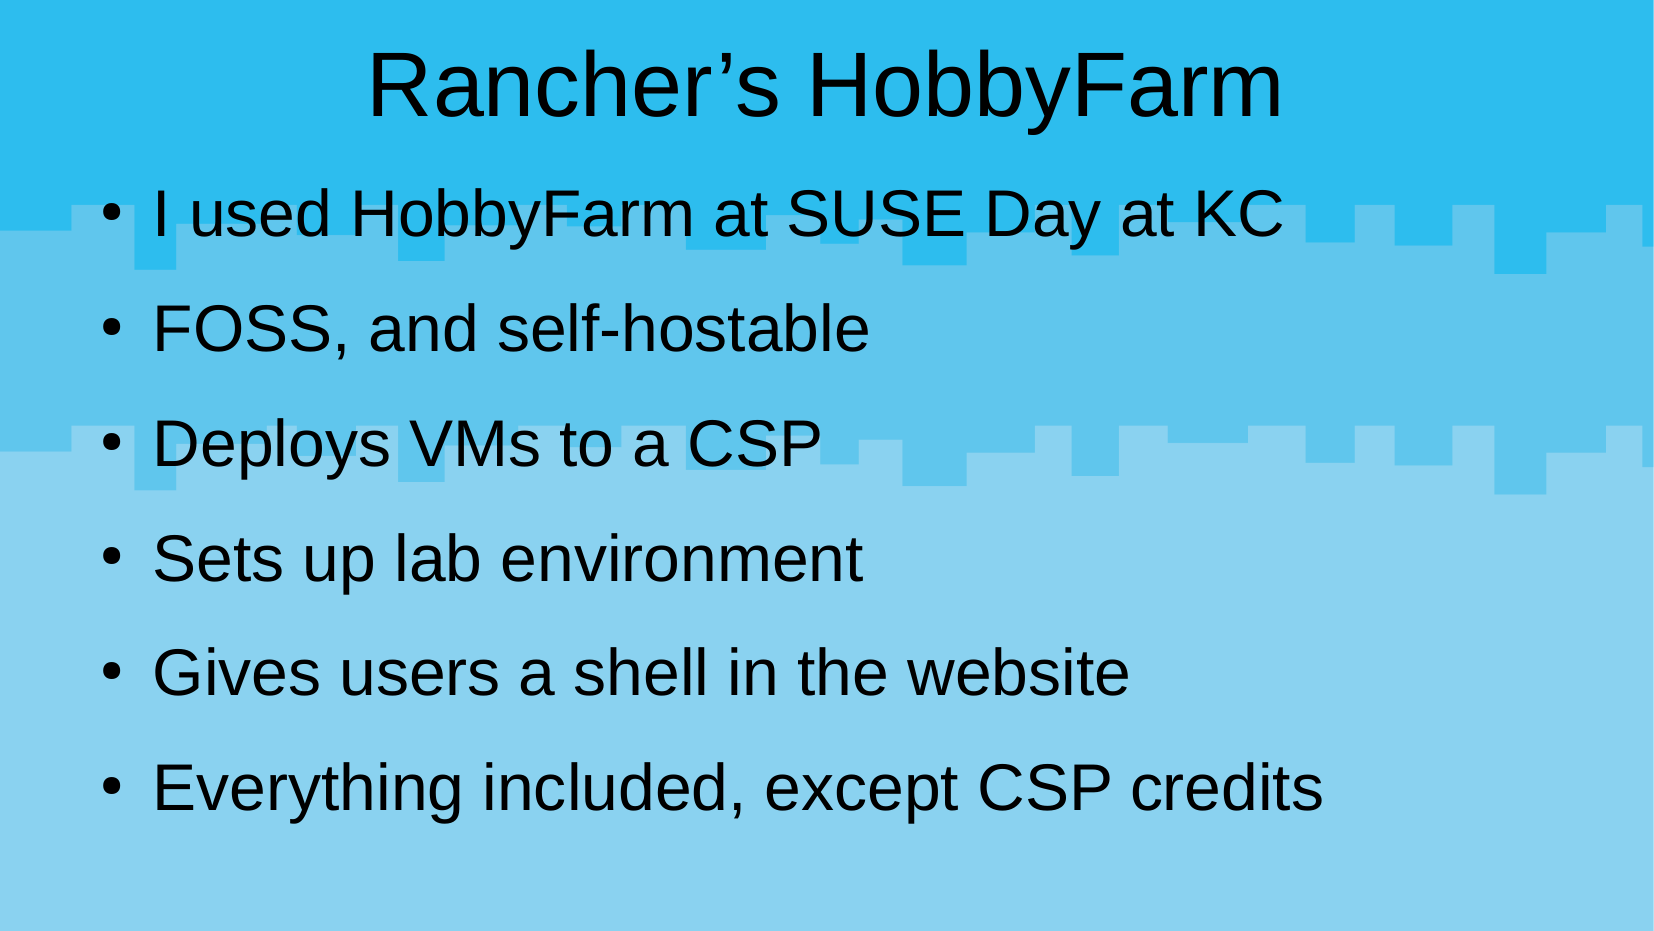

# Rancher’s HobbyFarm
I used HobbyFarm at SUSE Day at KC
FOSS, and self-hostable
Deploys VMs to a CSP
Sets up lab environment
Gives users a shell in the website
Everything included, except CSP credits